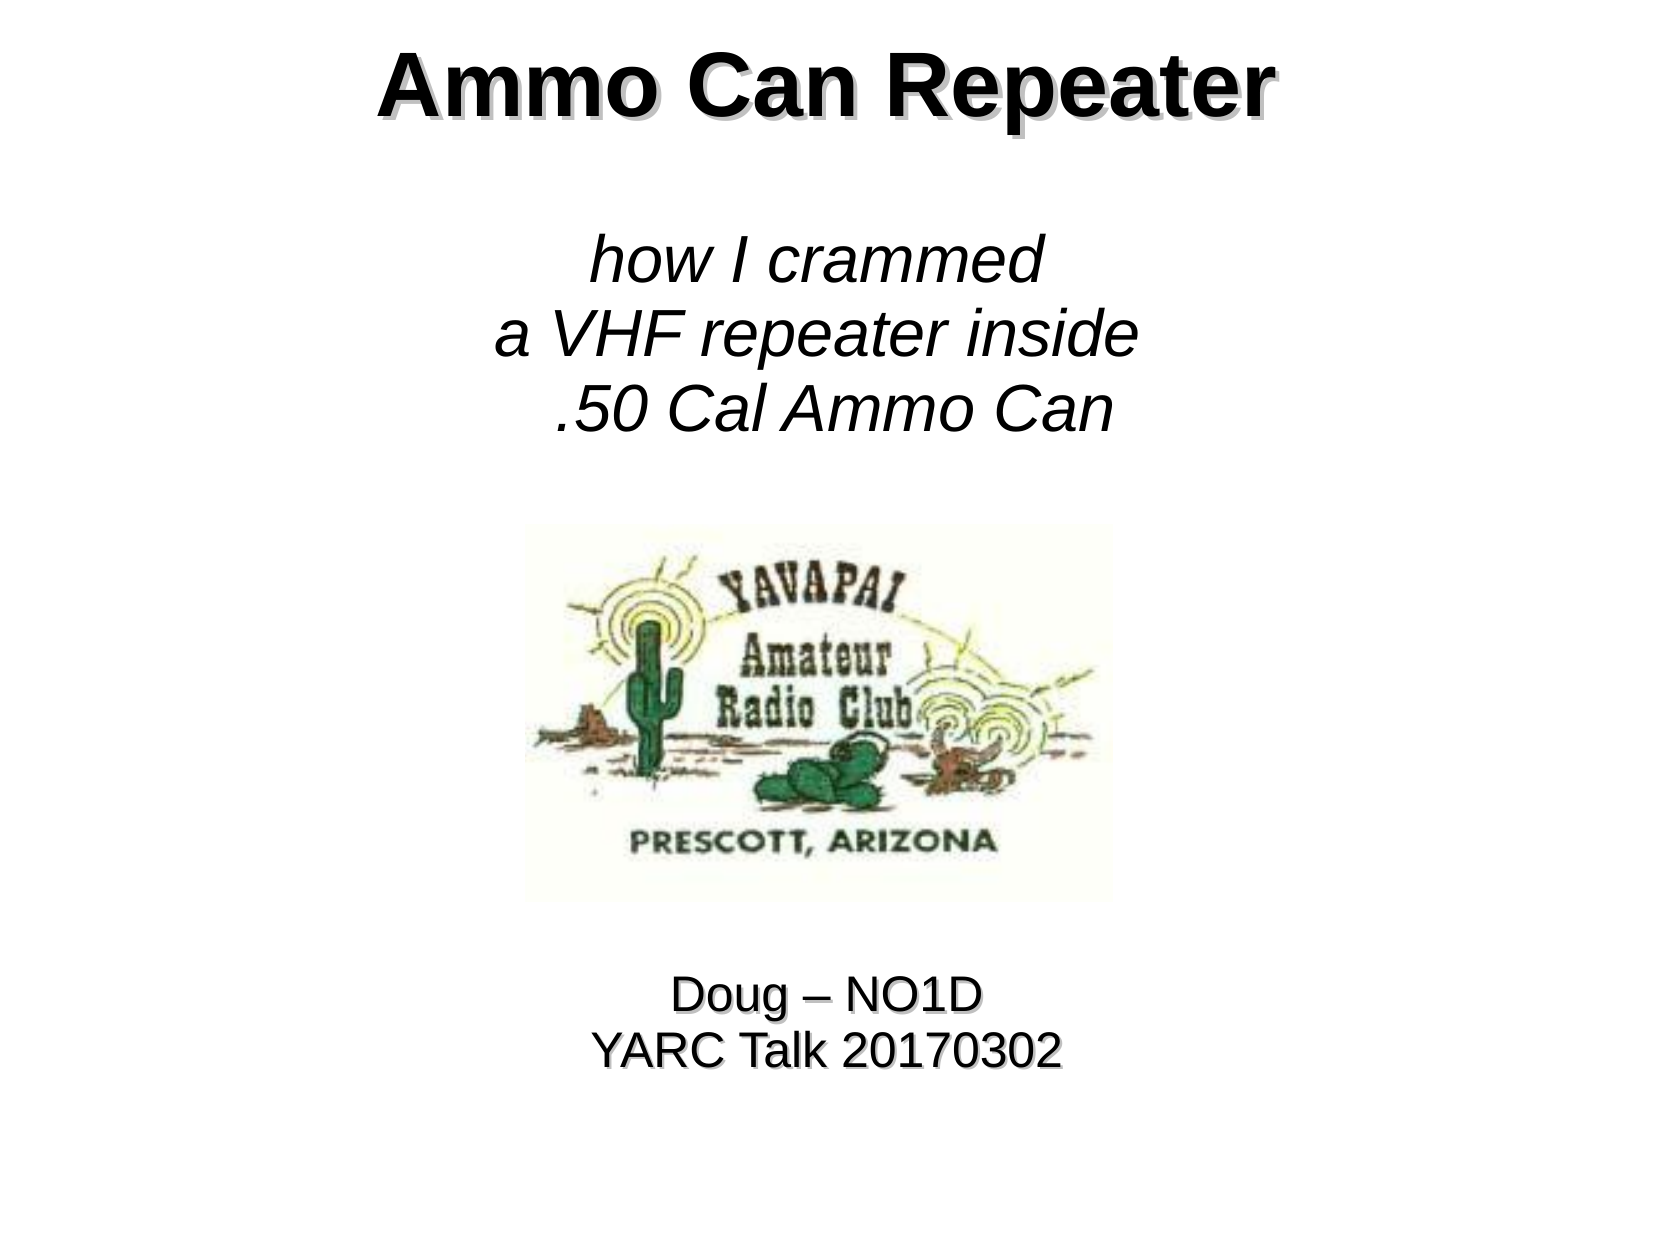

# Ammo Can Repeater
how I crammed
a VHF repeater inside
 .50 Cal Ammo Can
Doug – NO1D
YARC Talk 20170302